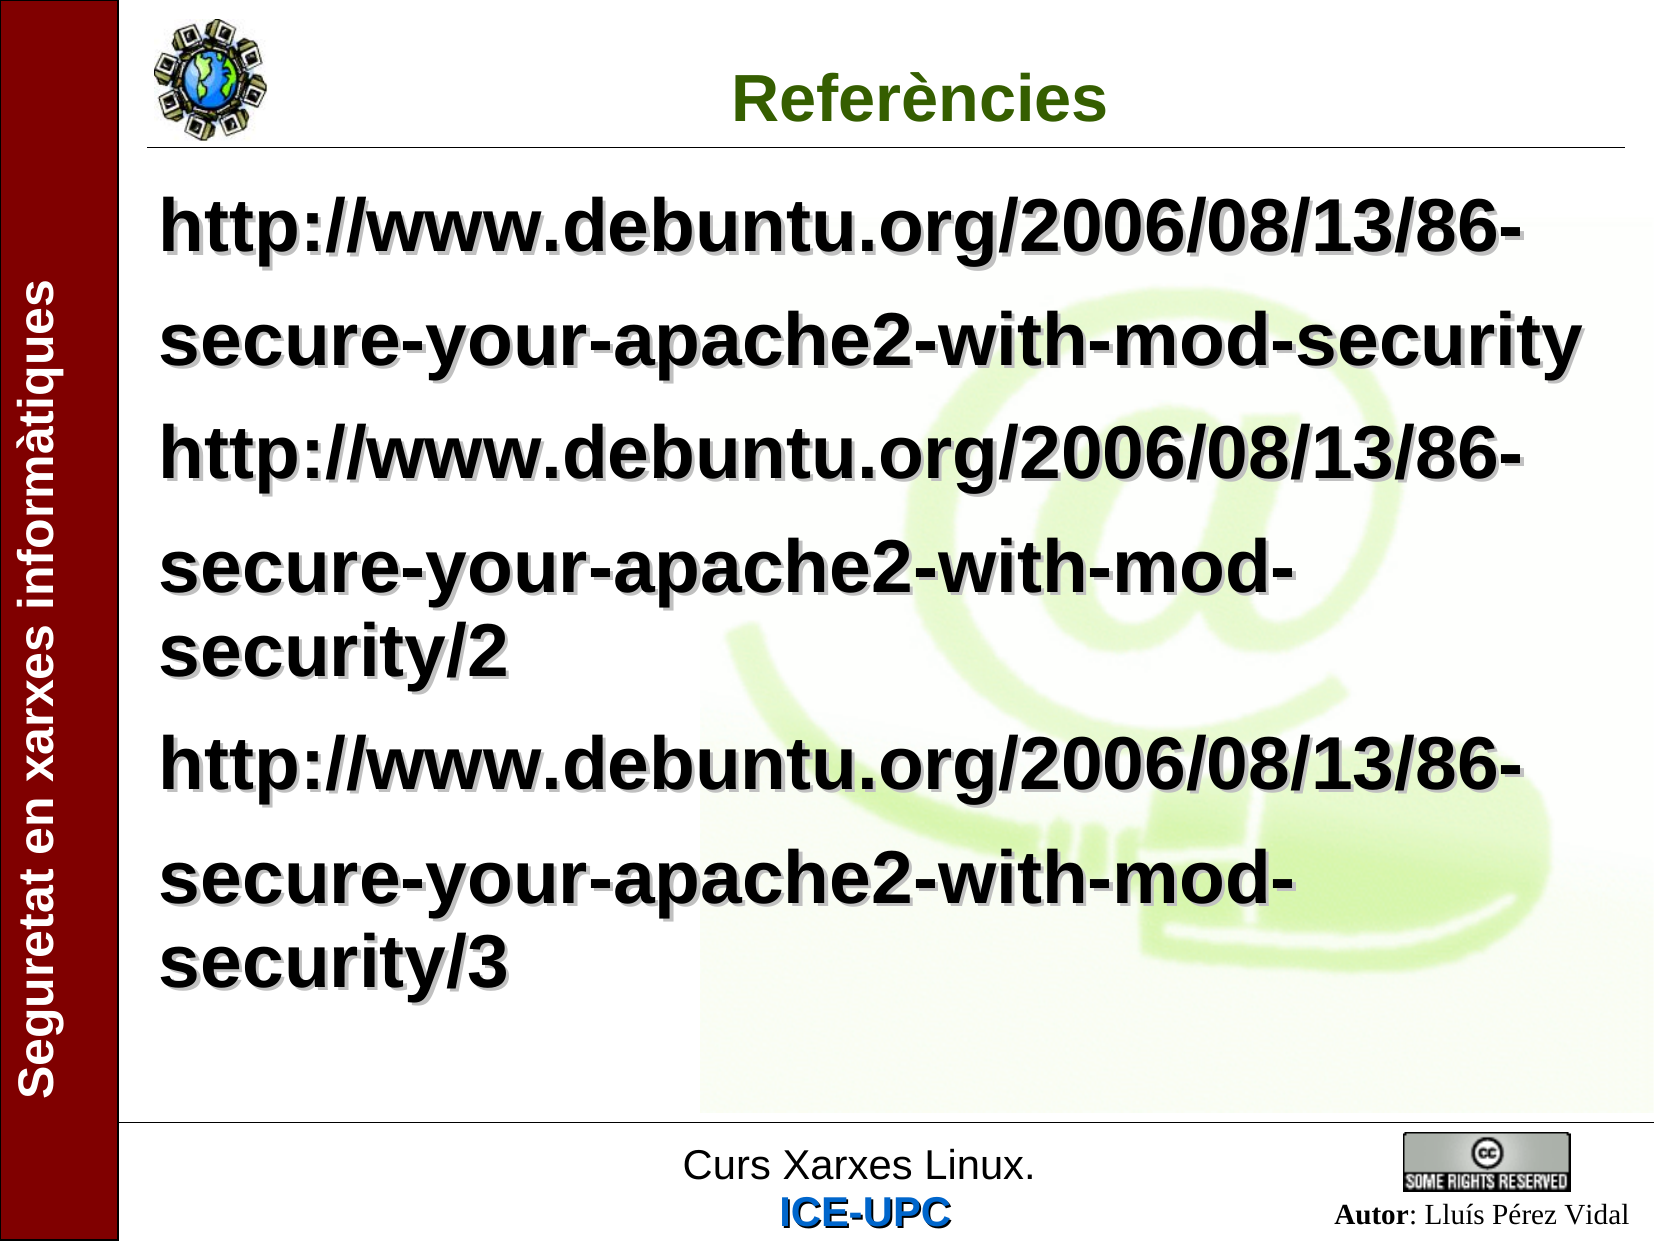

# Referències
http://www.debuntu.org/2006/08/13/86-
secure-your-apache2-with-mod-security
http://www.debuntu.org/2006/08/13/86-
secure-your-apache2-with-mod-security/2
http://www.debuntu.org/2006/08/13/86-
secure-your-apache2-with-mod-security/3